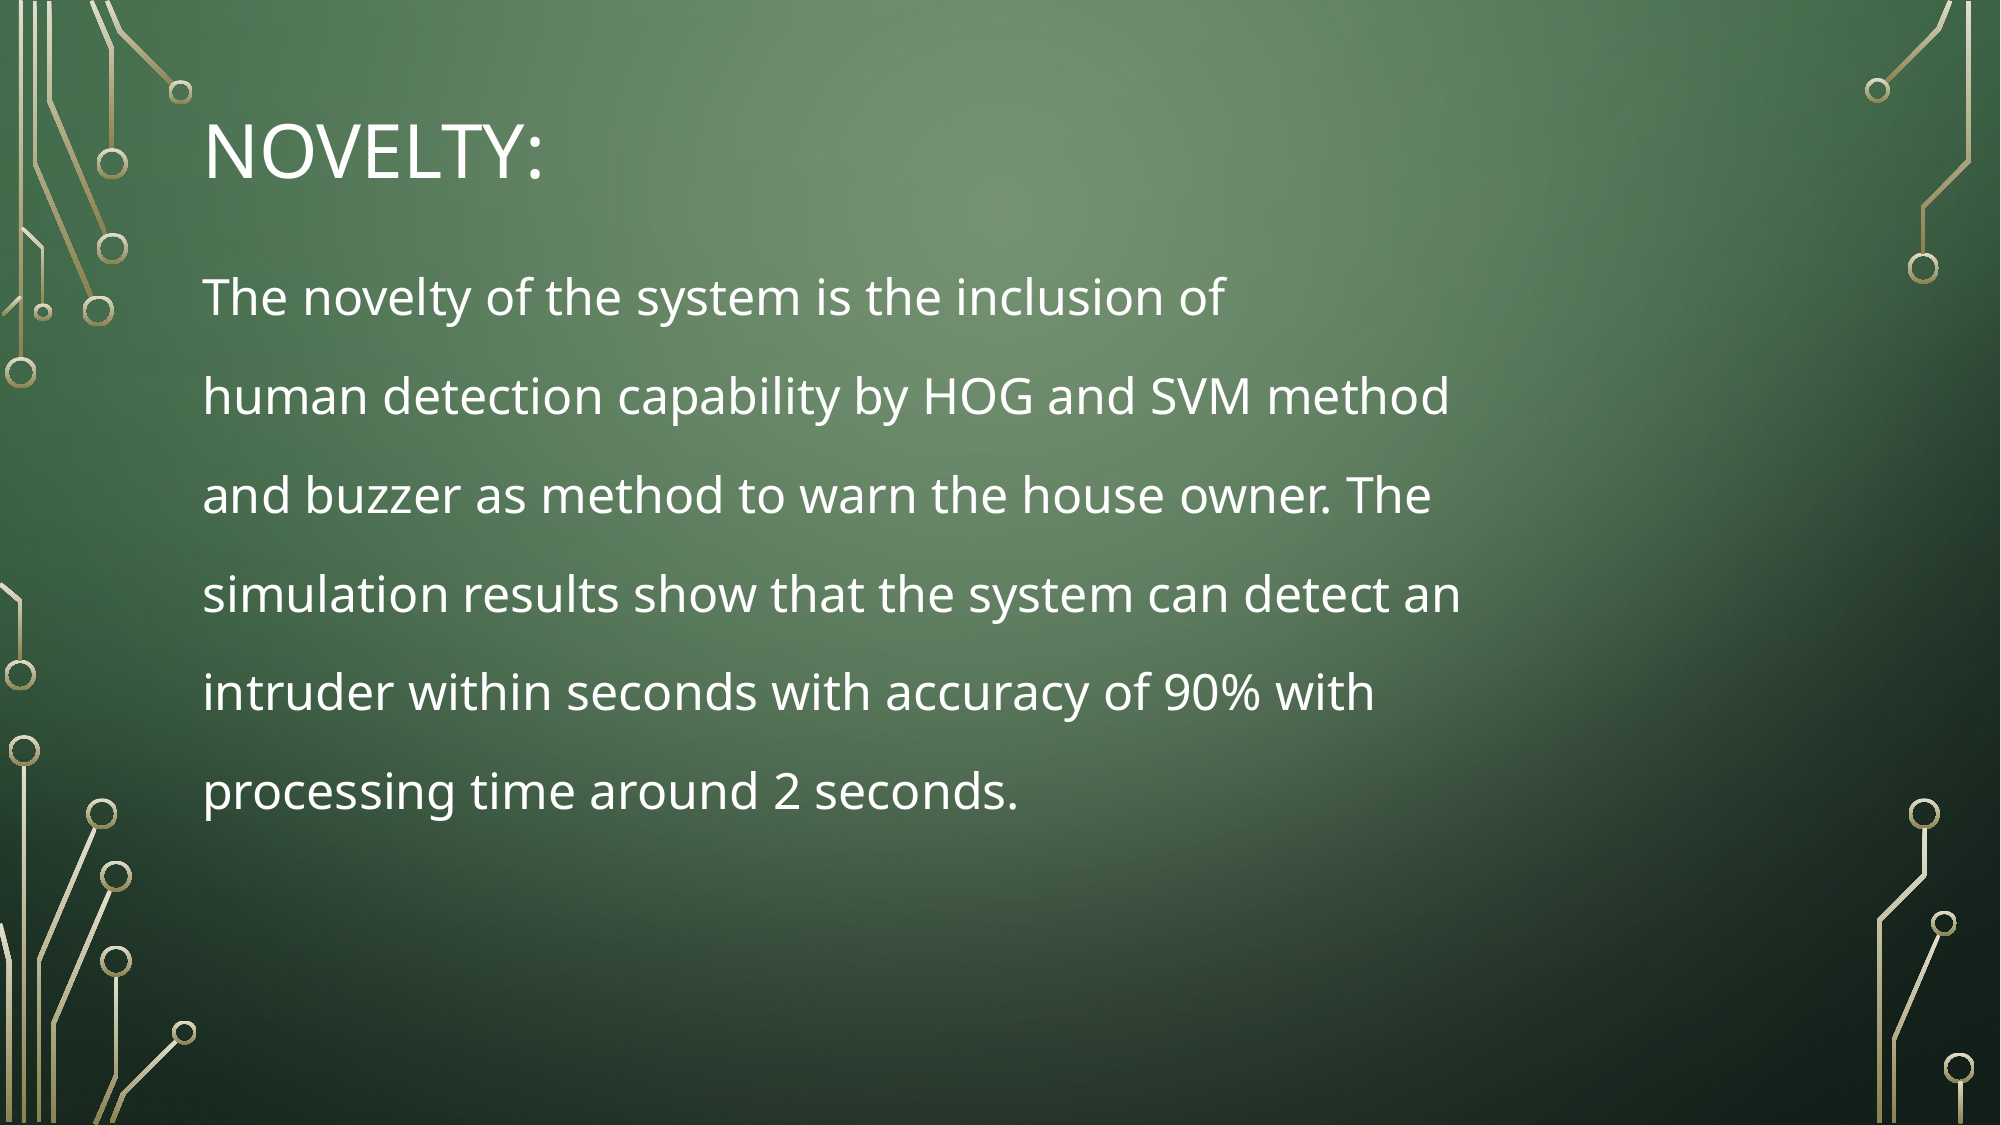

# Novelty:
The novelty of the system is the inclusion of
human detection capability by HOG and SVM method
and buzzer as method to warn the house owner. The
simulation results show that the system can detect an
intruder within seconds with accuracy of 90% with
processing time around 2 seconds.